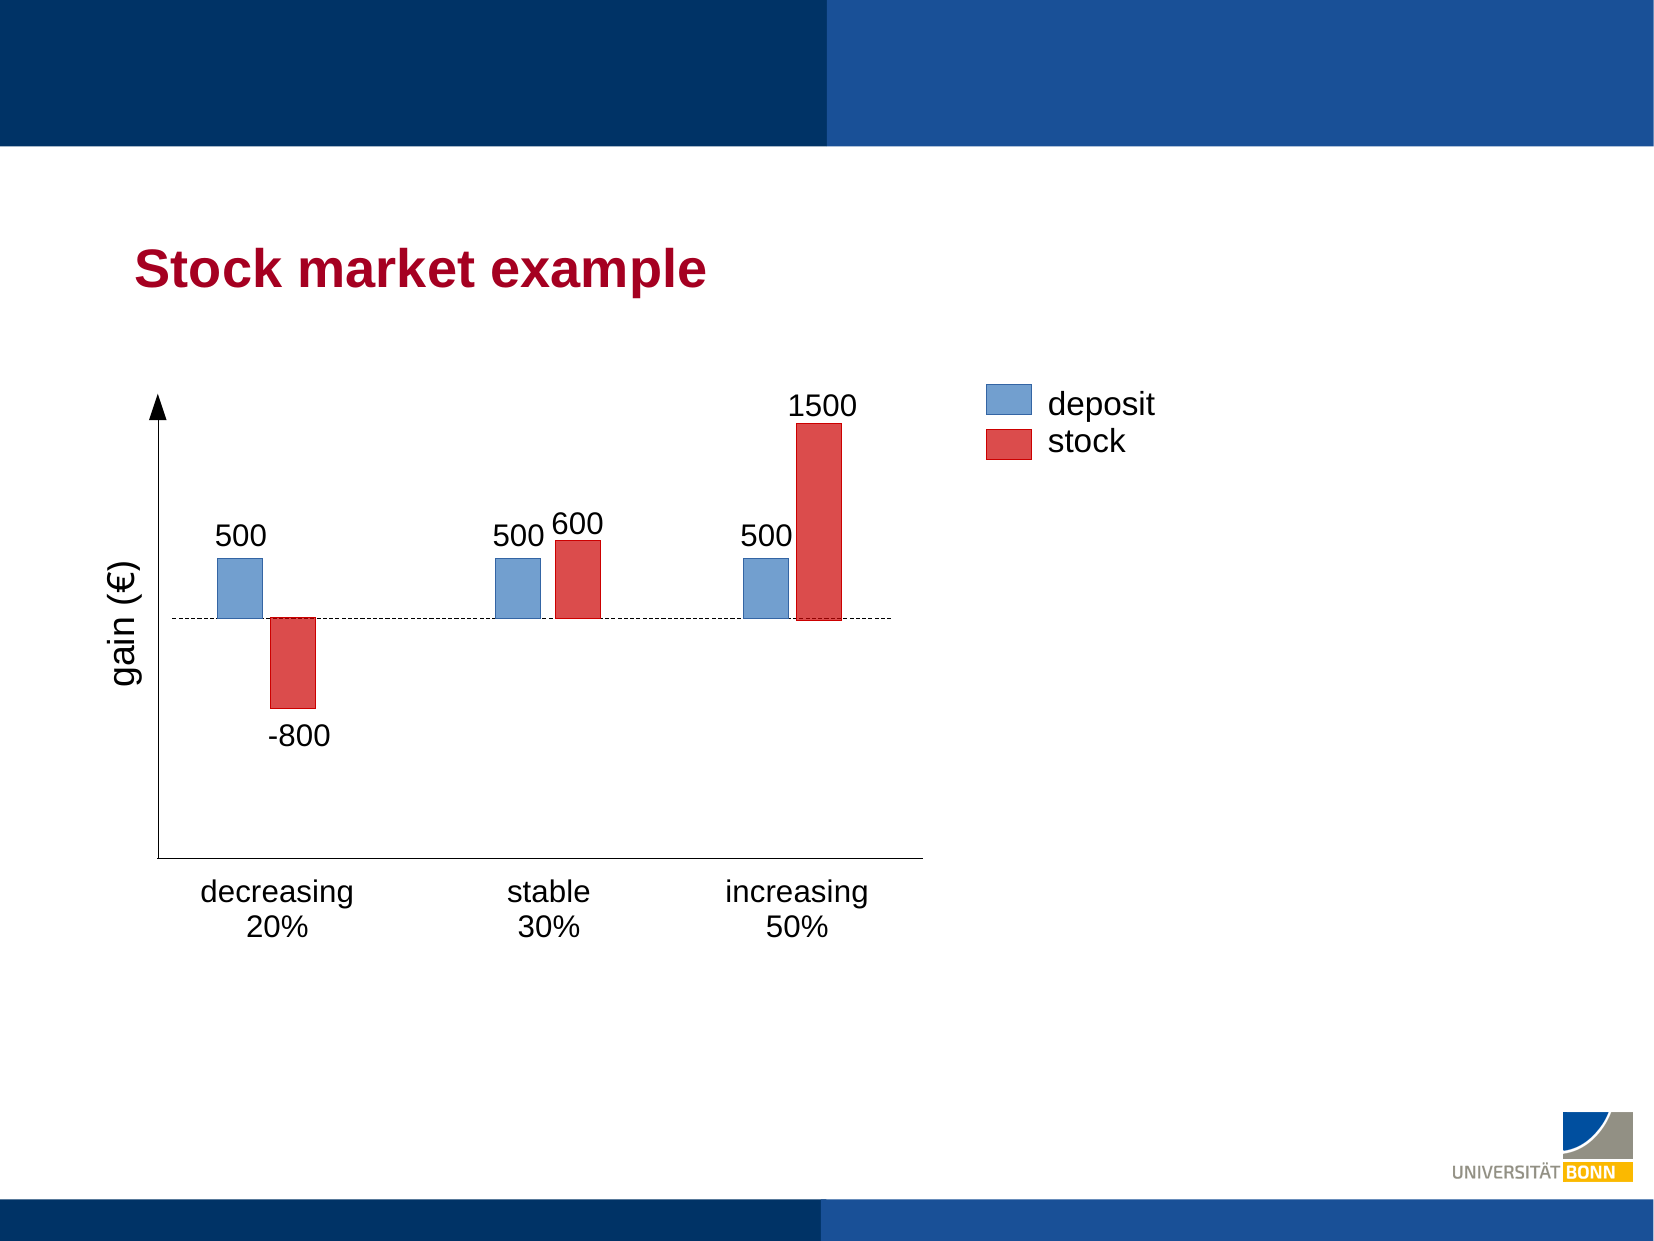

Stock market example
deposit
stock
1500
600
500
500
500
gain (€)
-800
decreasing
20%
stable
30%
increasing
50%